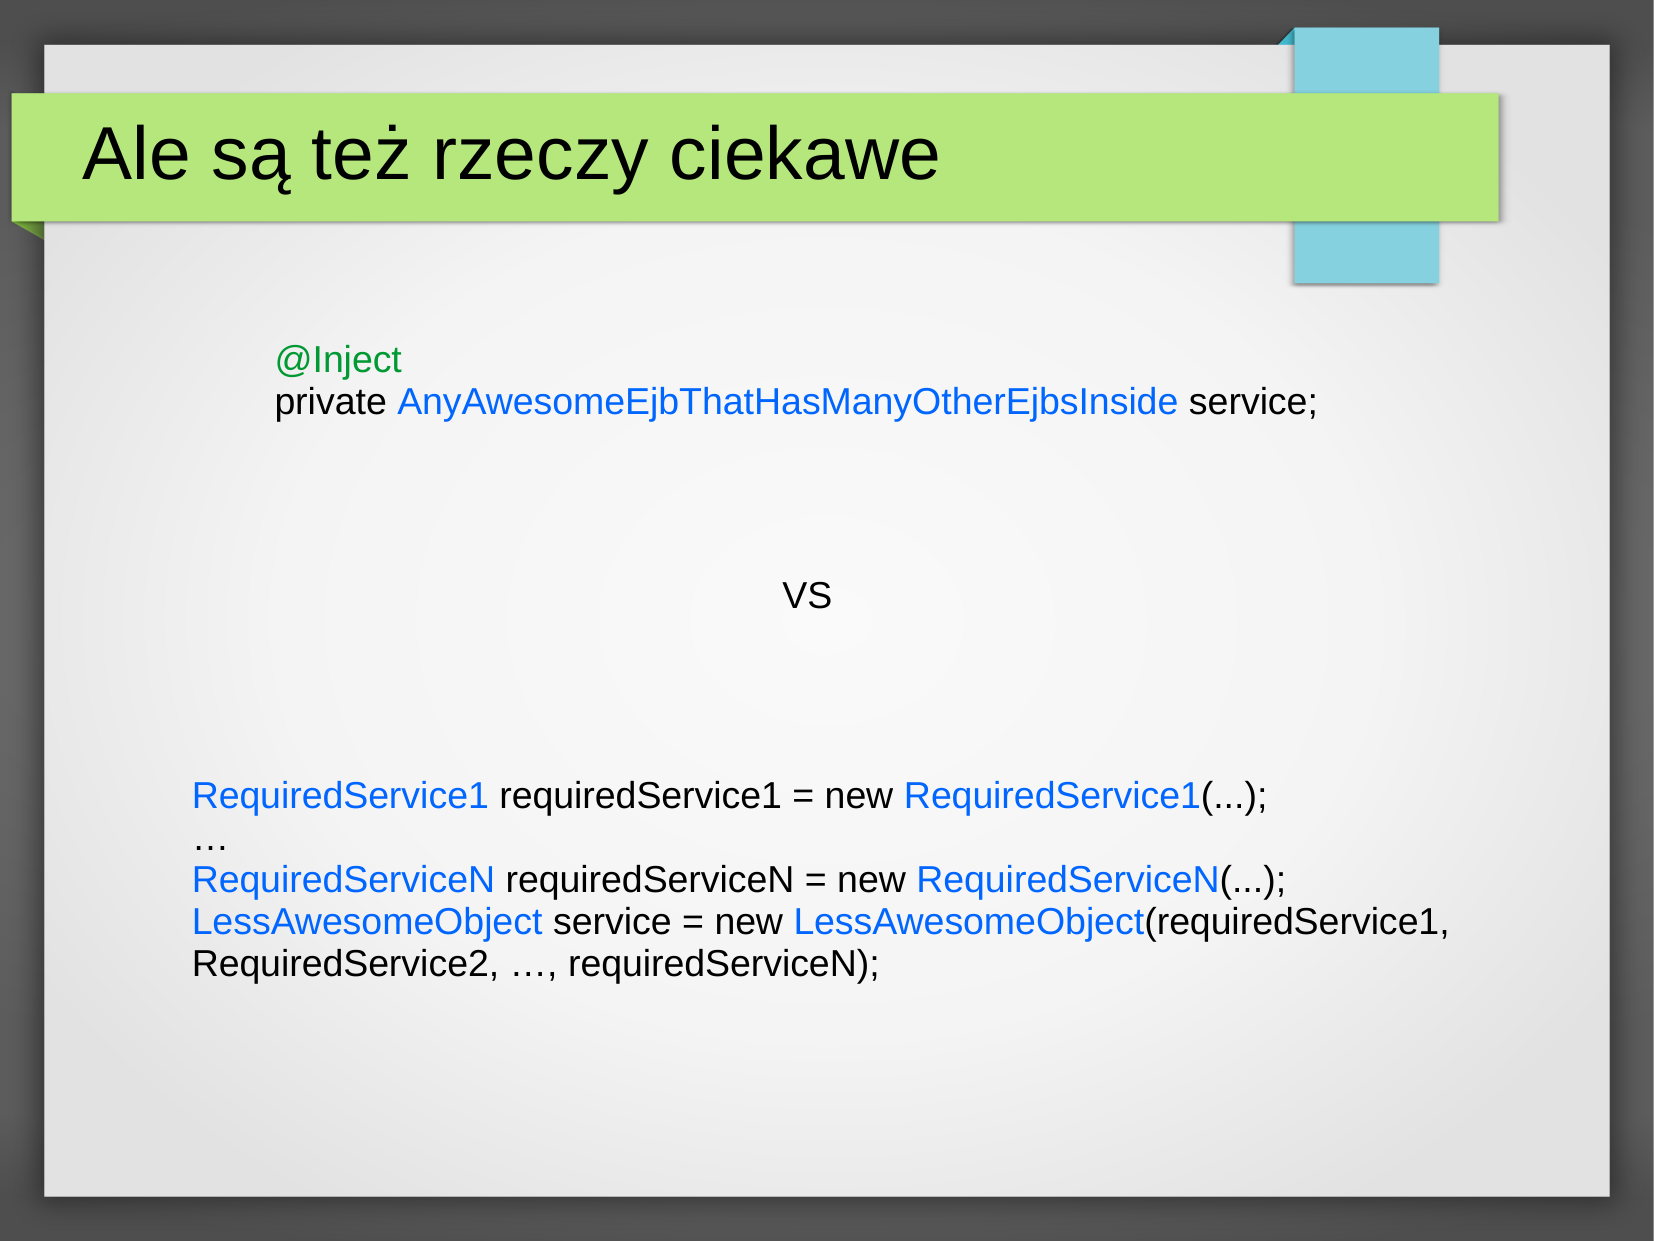

# Ale są też rzeczy ciekawe
@Inject
private AnyAwesomeEjbThatHasManyOtherEjbsInside service;
VS
RequiredService1 requiredService1 = new RequiredService1(...);
…
RequiredServiceN requiredServiceN = new RequiredServiceN(...);
LessAwesomeObject service = new LessAwesomeObject(requiredService1,
RequiredService2, …, requiredServiceN);